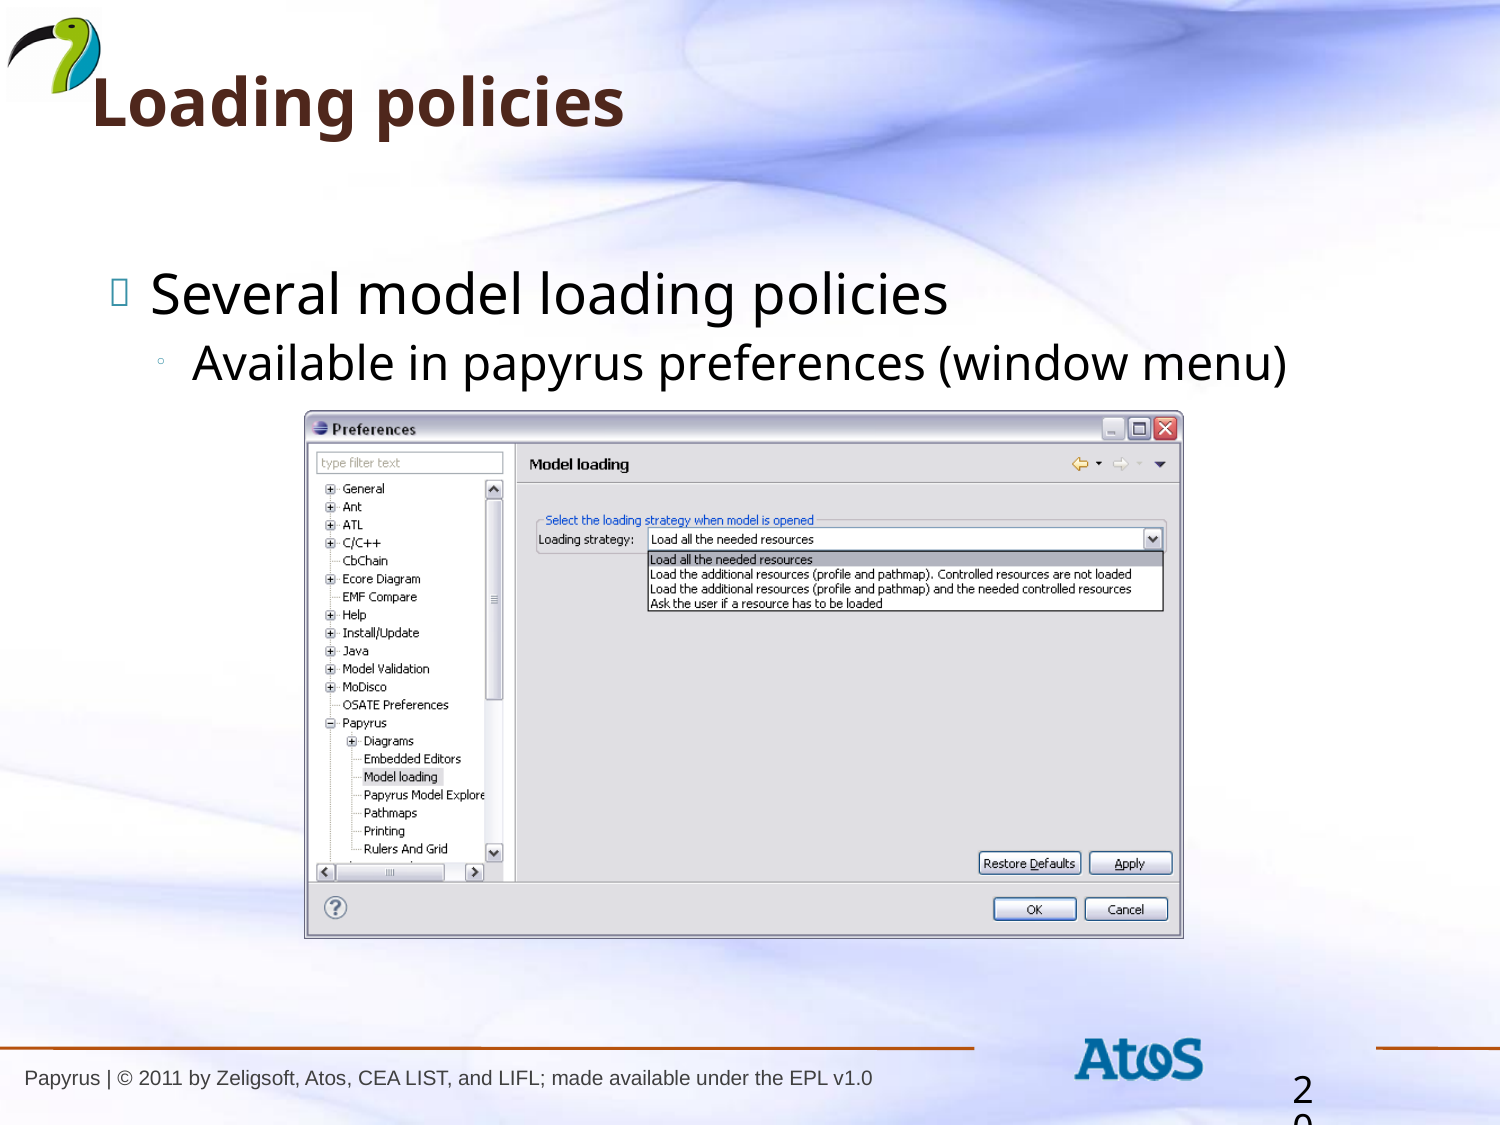

Loading policies
# Several model loading policies
Available in papyrus preferences (window menu)